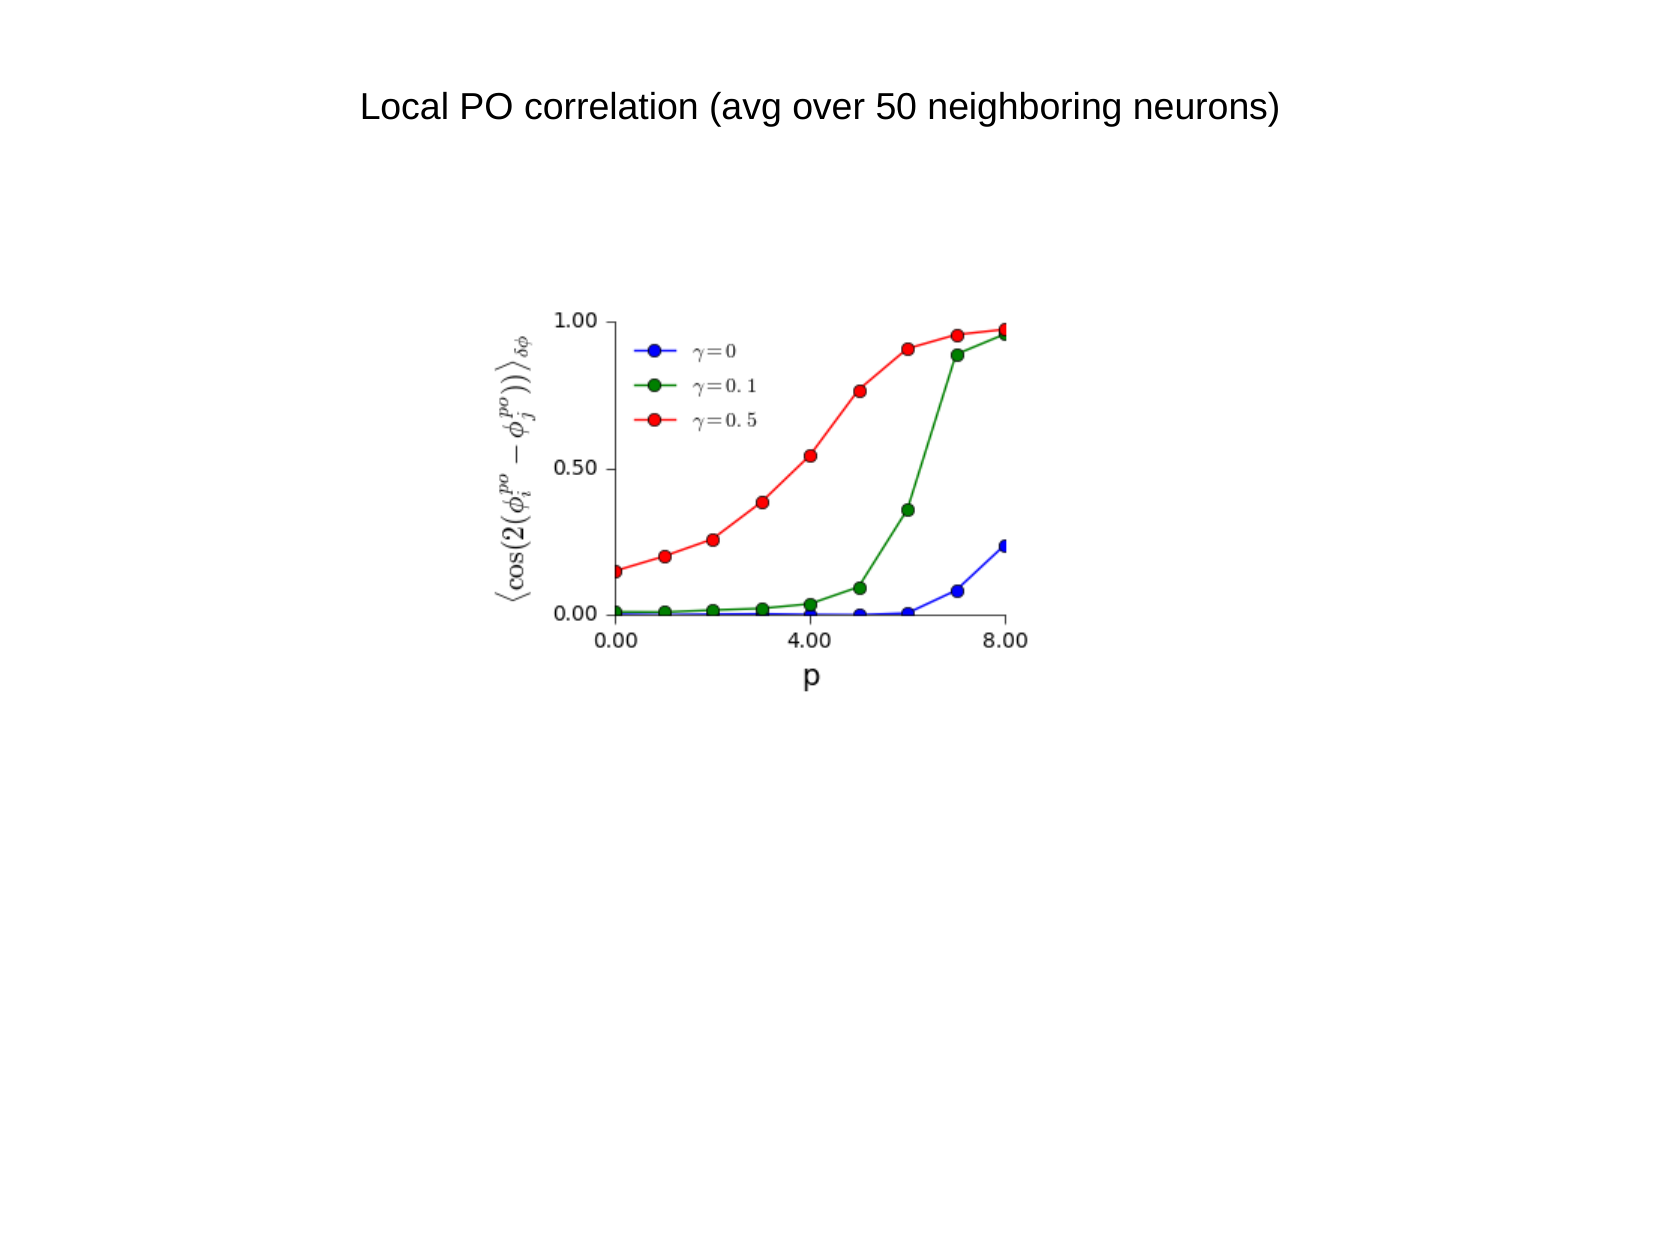

Local PO correlation (avg over 50 neighboring neurons)